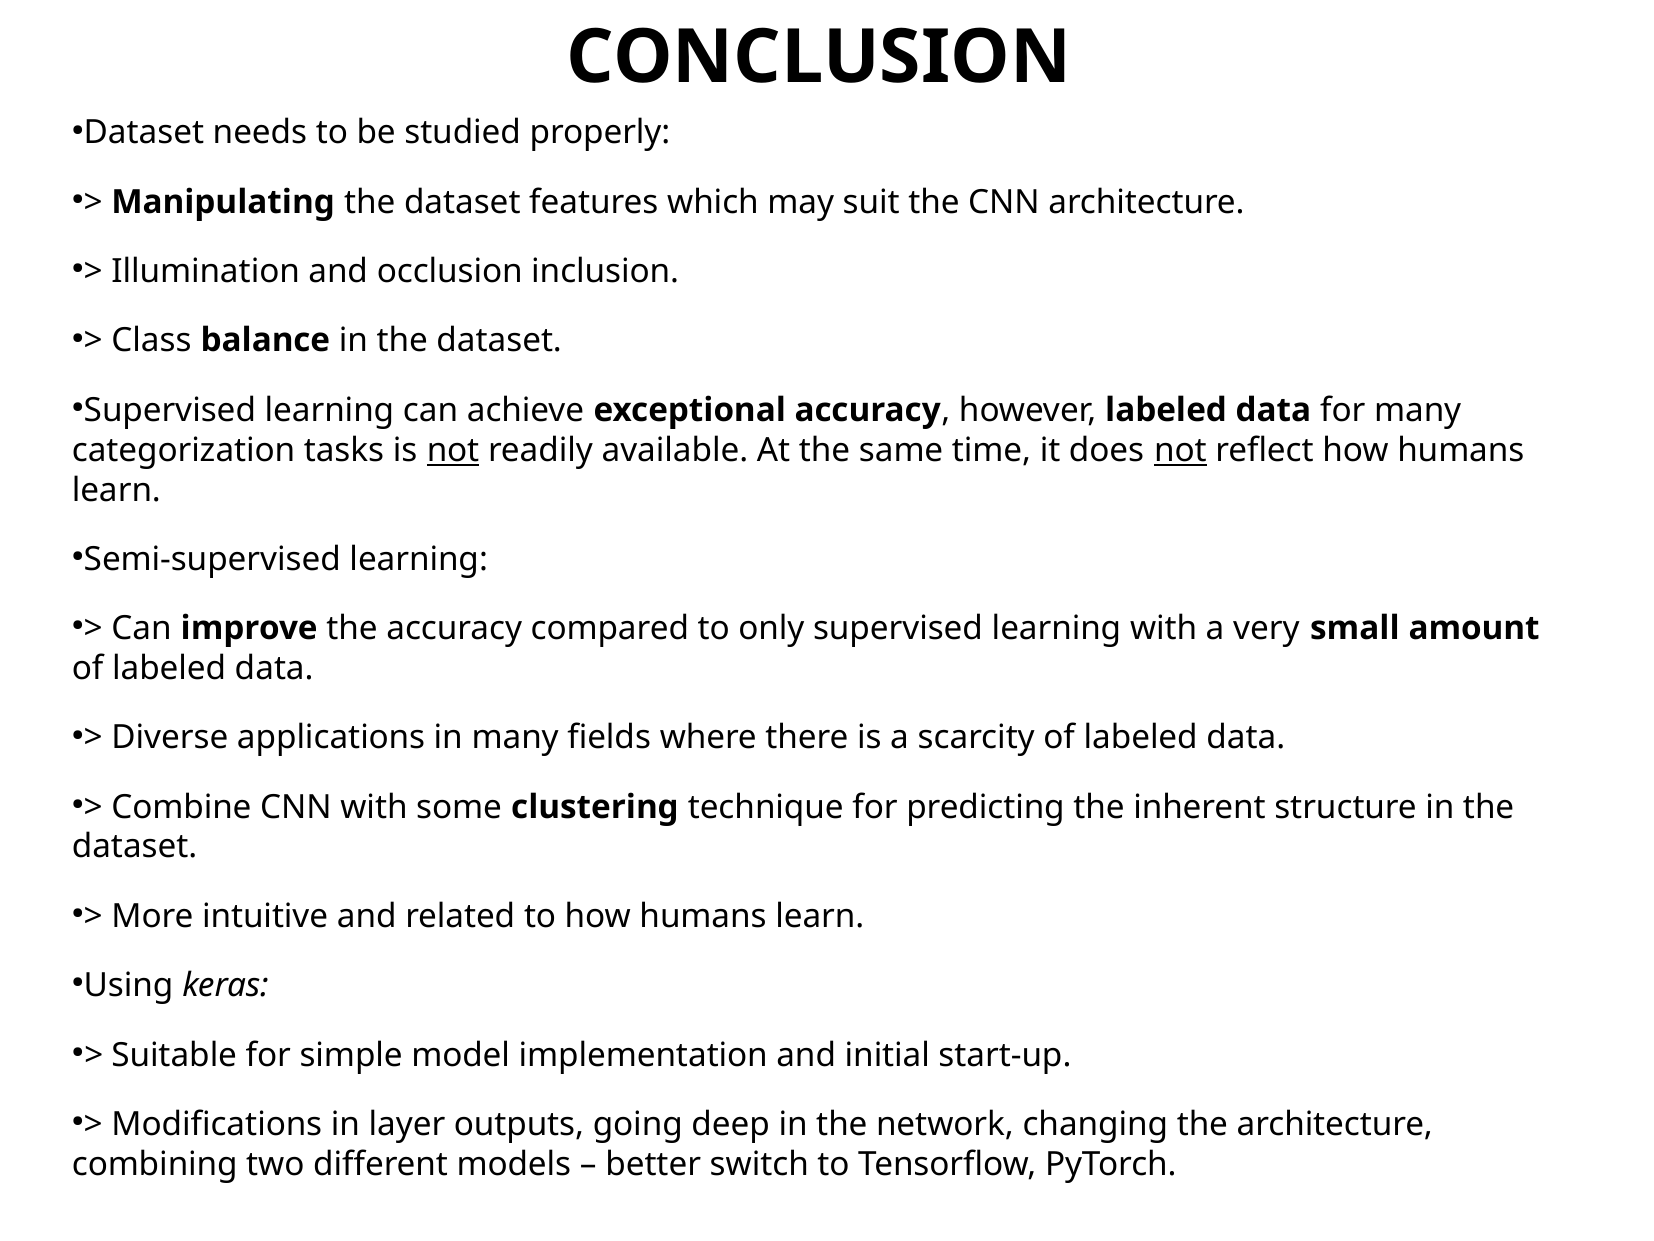

# CONCLUSION
Dataset needs to be studied properly:
> Manipulating the dataset features which may suit the CNN architecture.
> Illumination and occlusion inclusion.
> Class balance in the dataset.
Supervised learning can achieve exceptional accuracy, however, labeled data for many categorization tasks is not readily available. At the same time, it does not reflect how humans learn.
Semi-supervised learning:
> Can improve the accuracy compared to only supervised learning with a very small amount of labeled data.
> Diverse applications in many fields where there is a scarcity of labeled data.
> Combine CNN with some clustering technique for predicting the inherent structure in the dataset.
> More intuitive and related to how humans learn.
Using keras:
> Suitable for simple model implementation and initial start-up.
> Modifications in layer outputs, going deep in the network, changing the architecture, combining two different models – better switch to Tensorflow, PyTorch.